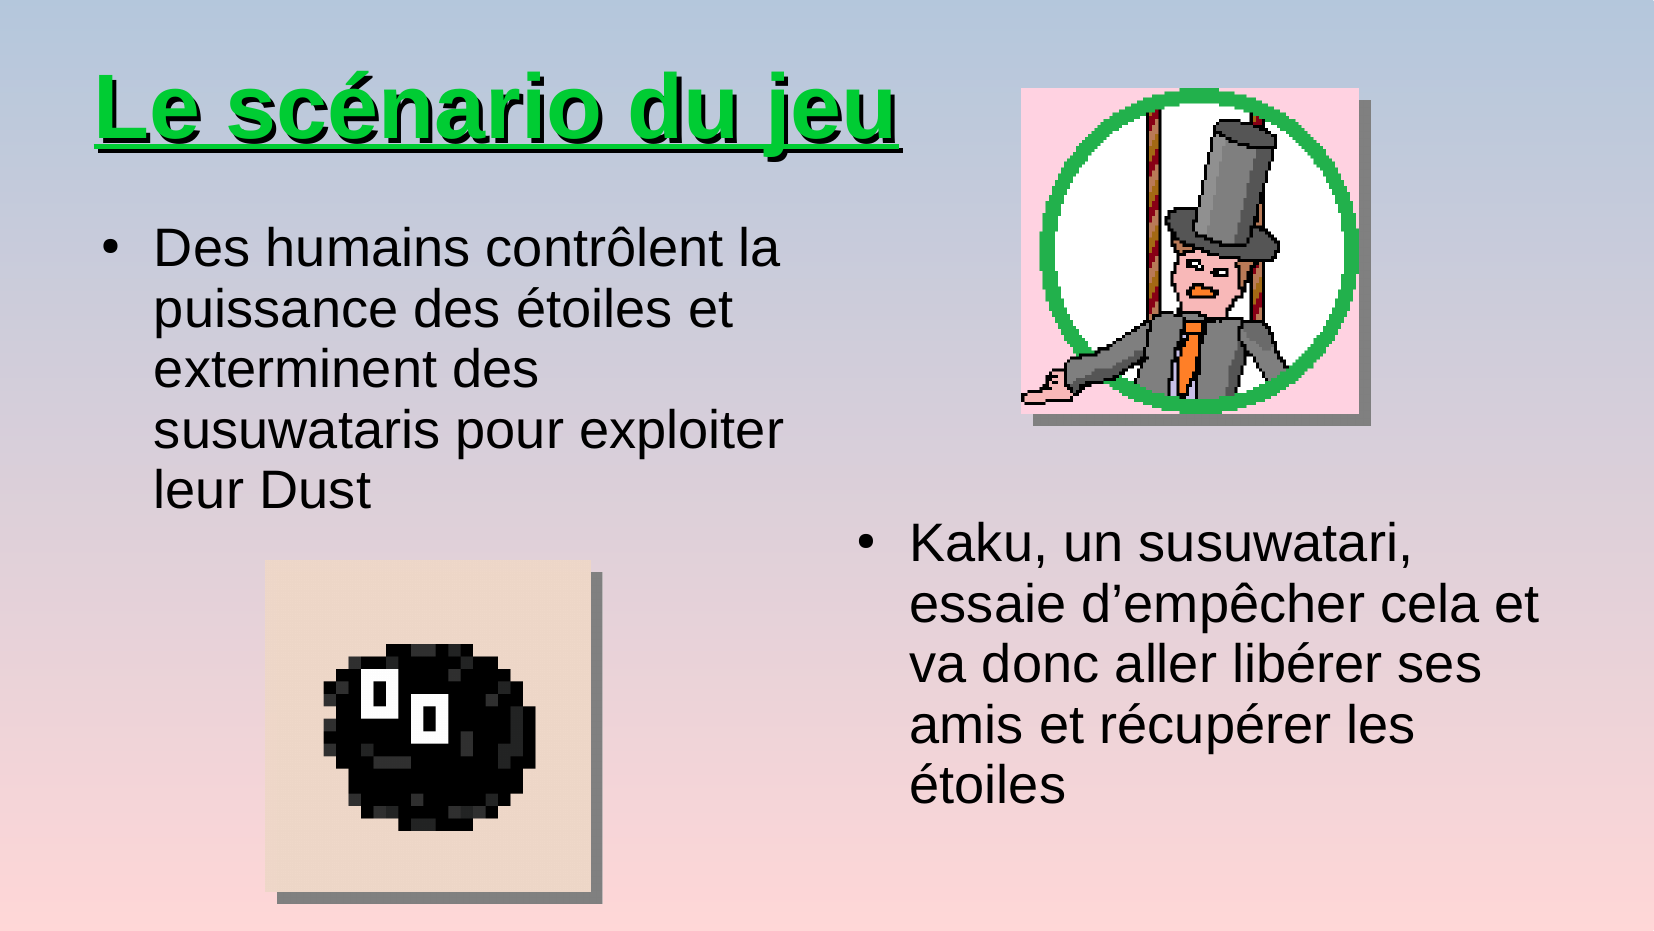

# Le scénario du jeu
Des humains contrôlent la puissance des étoiles et exterminent des susuwataris pour exploiter leur Dust
Kaku, un susuwatari, essaie d’empêcher cela et va donc aller libérer ses amis et récupérer les étoiles